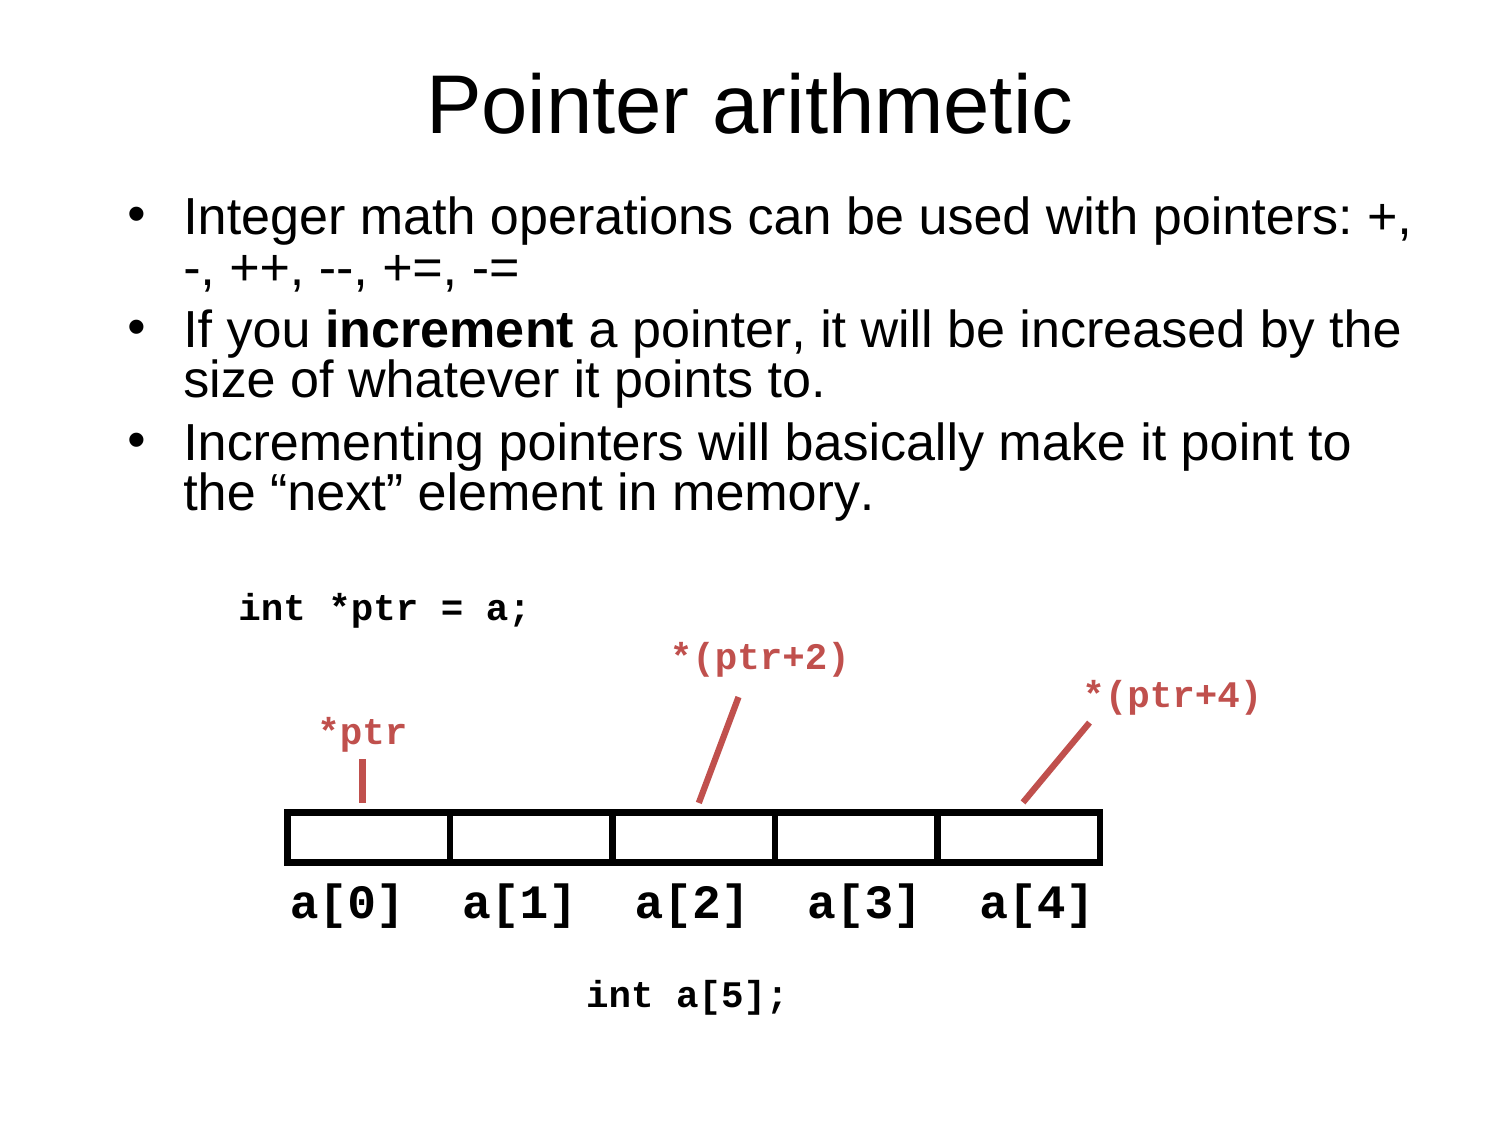

# Pointer arithmetic
Integer math operations can be used with pointers: +, -, ++, --, +=, -=
If you increment a pointer, it will be increased by the size of whatever it points to.
Incrementing pointers will basically make it point to the “next” element in memory.
int *ptr = a;
*(ptr+2)
*(ptr+4)
*ptr
a[0] a[1] a[2] a[3] a[4]
int a[5];